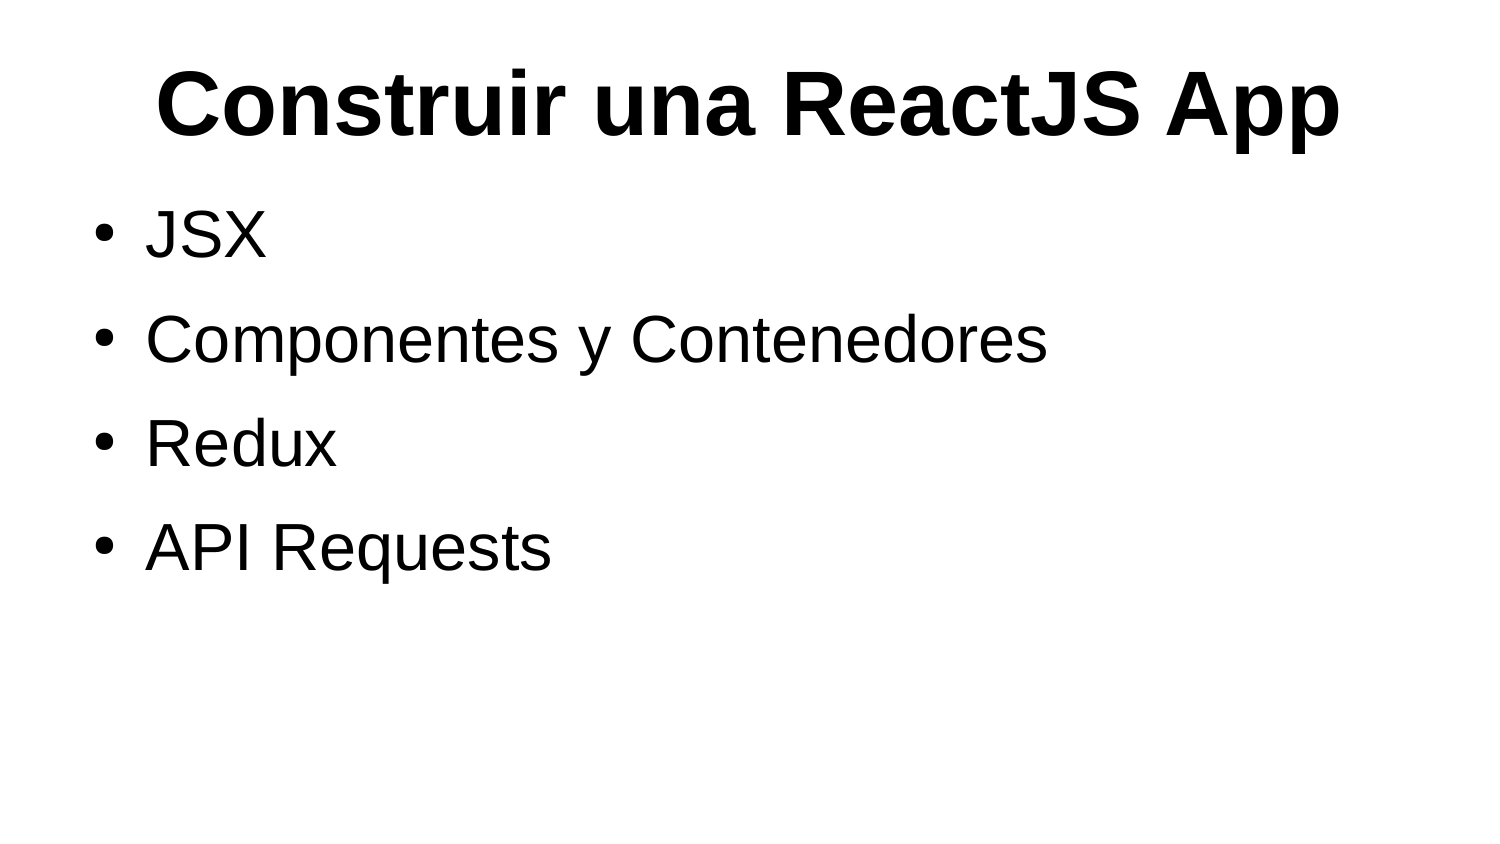

# Construir una ReactJS App
JSX
Componentes y Contenedores
Redux
API Requests